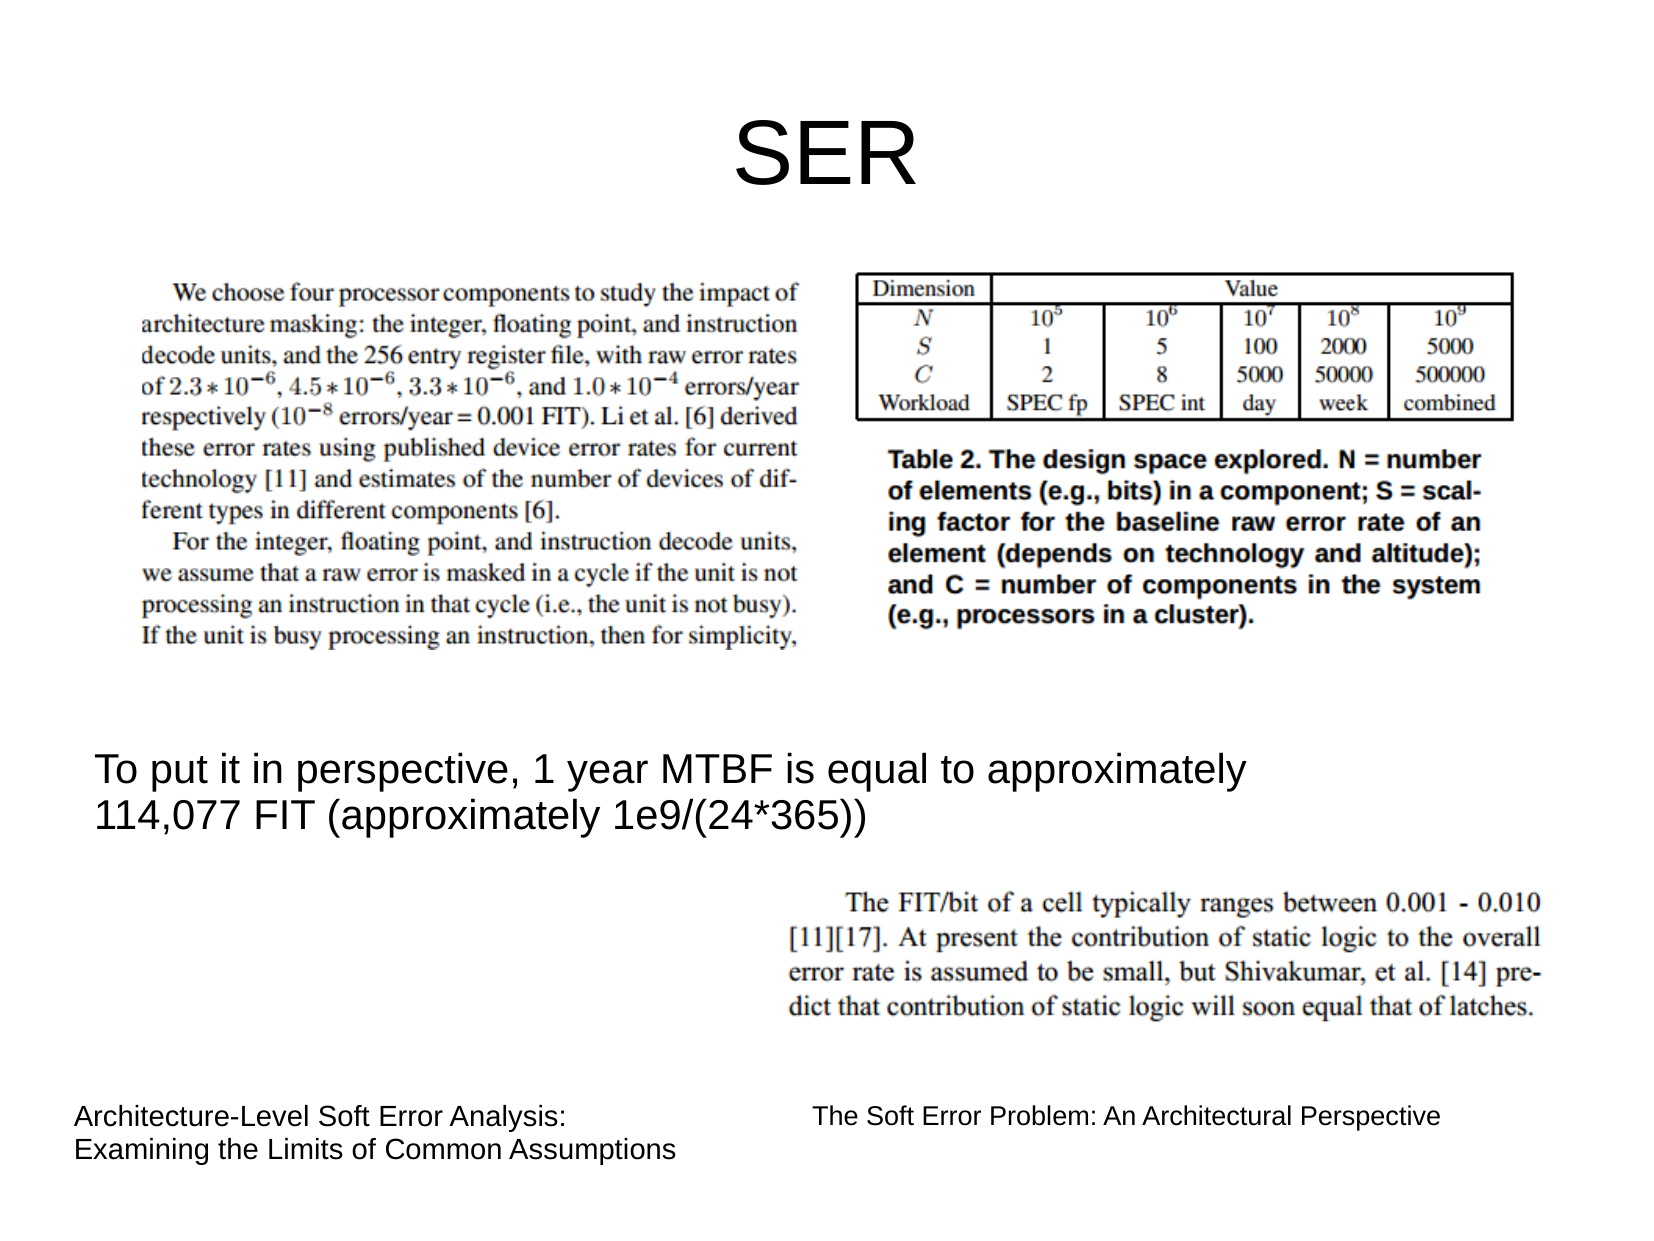

# SER
To put it in perspective, 1 year MTBF is equal to approximately 114,077 FIT (approximately 1e9/(24*365))
The Soft Error Problem: An Architectural Perspective
Architecture-Level Soft Error Analysis:
Examining the Limits of Common Assumptions